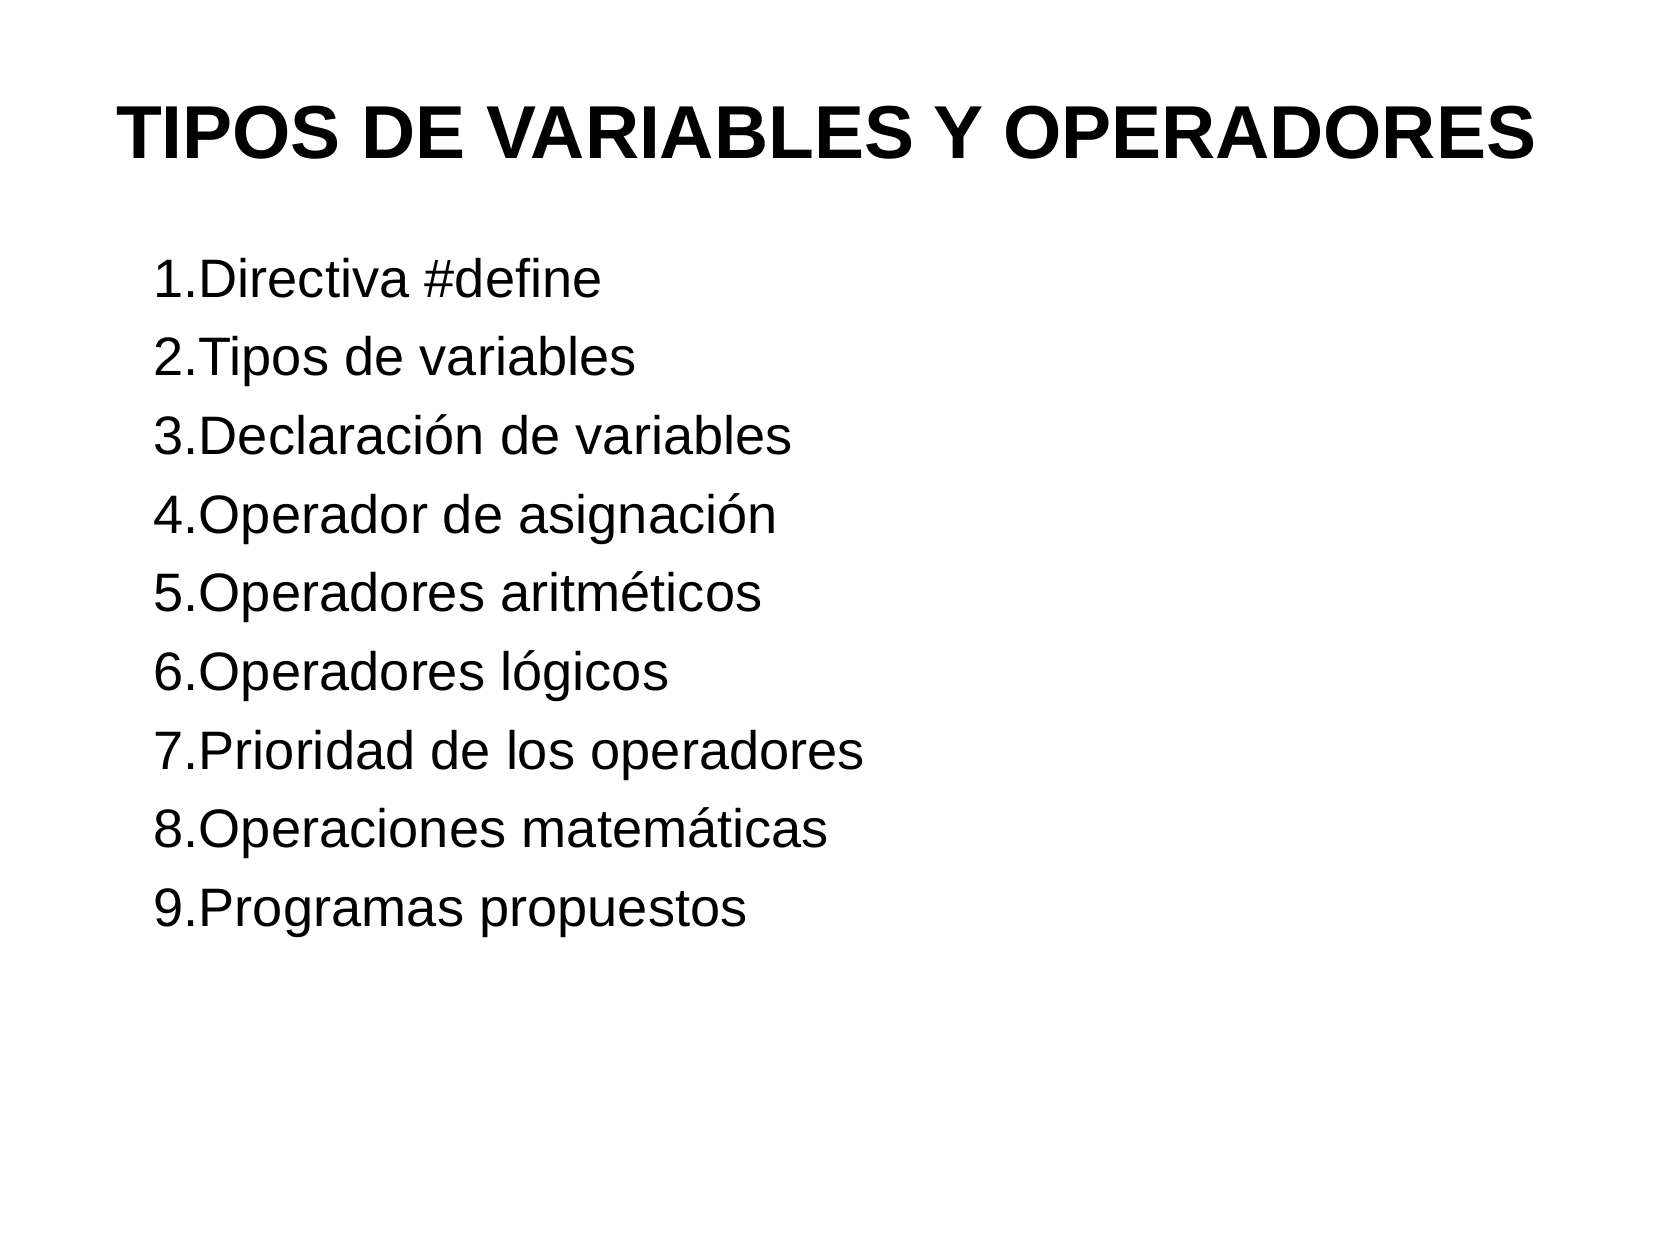

# TIPOS DE VARIABLES Y OPERADORES
Directiva #define
Tipos de variables
Declaración de variables
Operador de asignación
Operadores aritméticos
Operadores lógicos
Prioridad de los operadores
Operaciones matemáticas
Programas propuestos